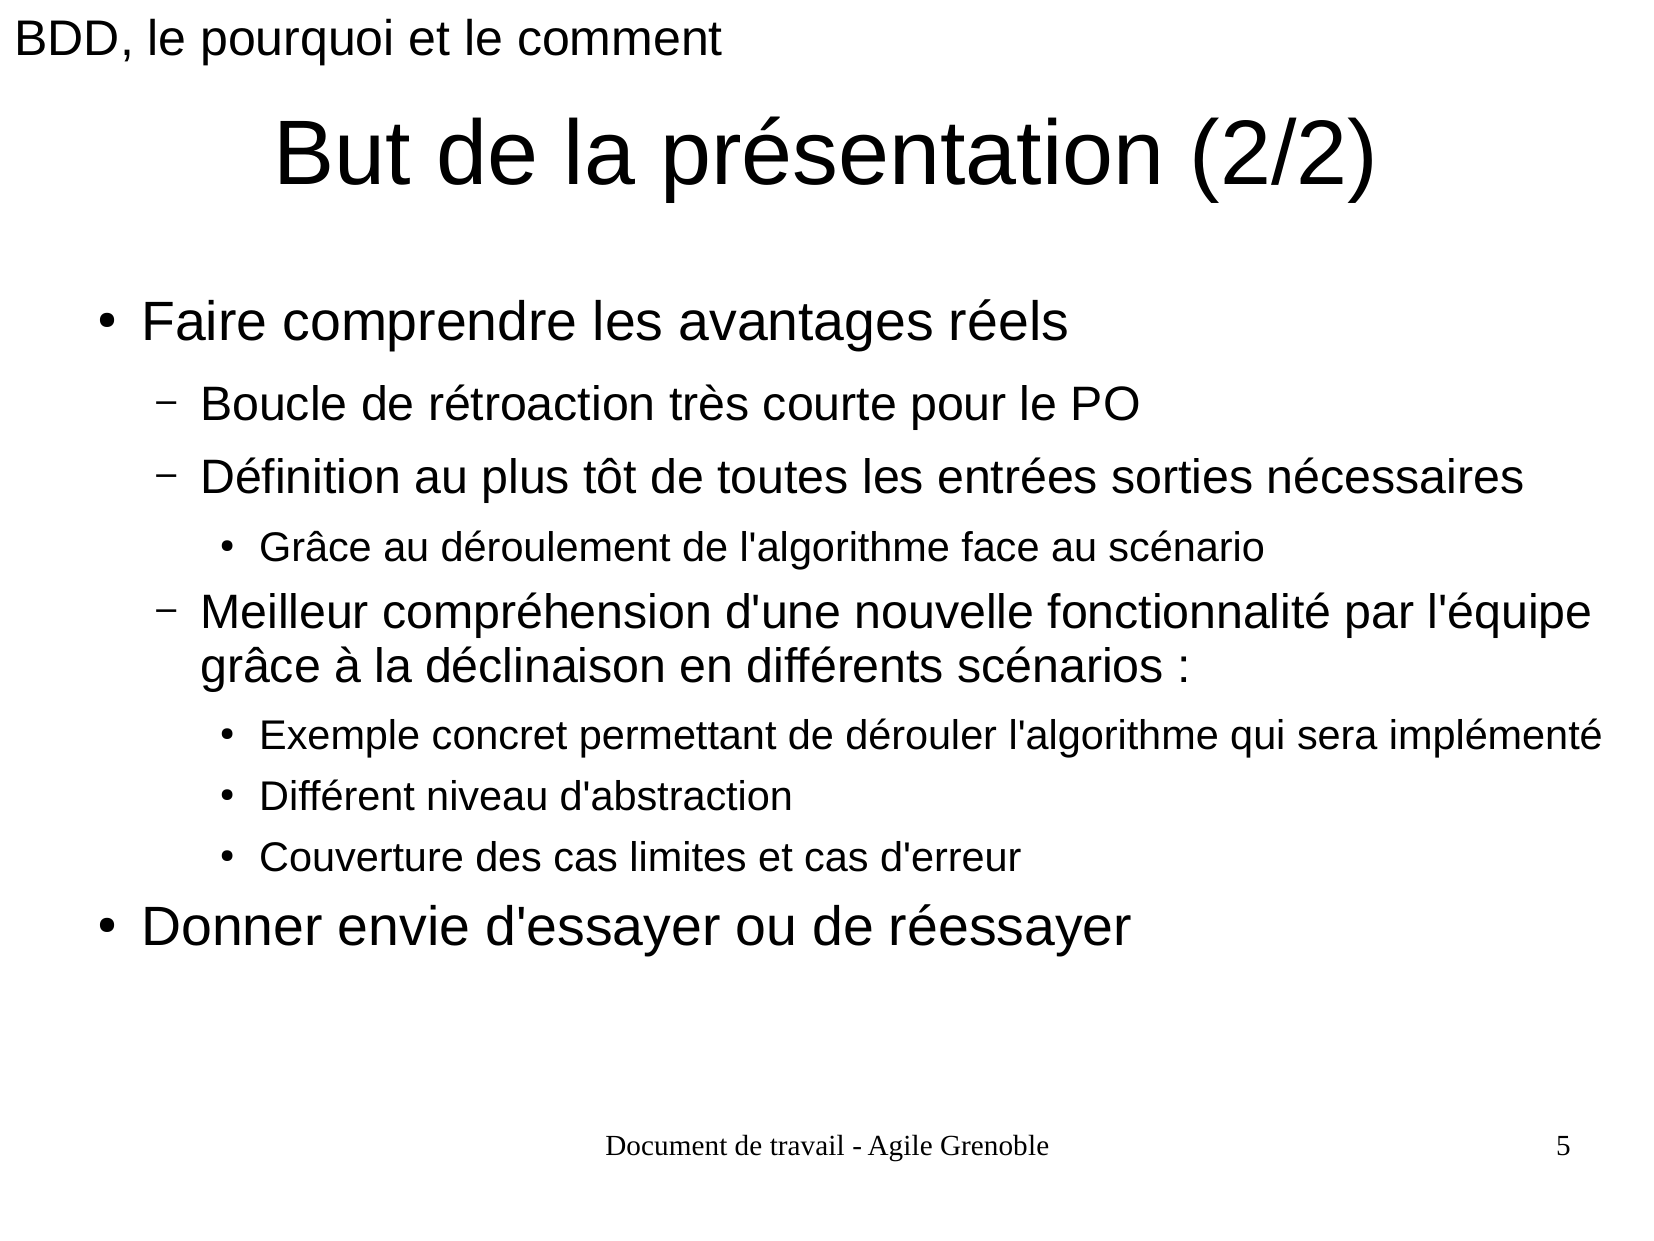

BDD, le pourquoi et le comment
# But de la présentation (2/2)
Faire comprendre les avantages réels
Boucle de rétroaction très courte pour le PO
Définition au plus tôt de toutes les entrées sorties nécessaires
Grâce au déroulement de l'algorithme face au scénario
Meilleur compréhension d'une nouvelle fonctionnalité par l'équipe grâce à la déclinaison en différents scénarios :
Exemple concret permettant de dérouler l'algorithme qui sera implémenté
Différent niveau d'abstraction
Couverture des cas limites et cas d'erreur
Donner envie d'essayer ou de réessayer
Document de travail - Agile Grenoble
5